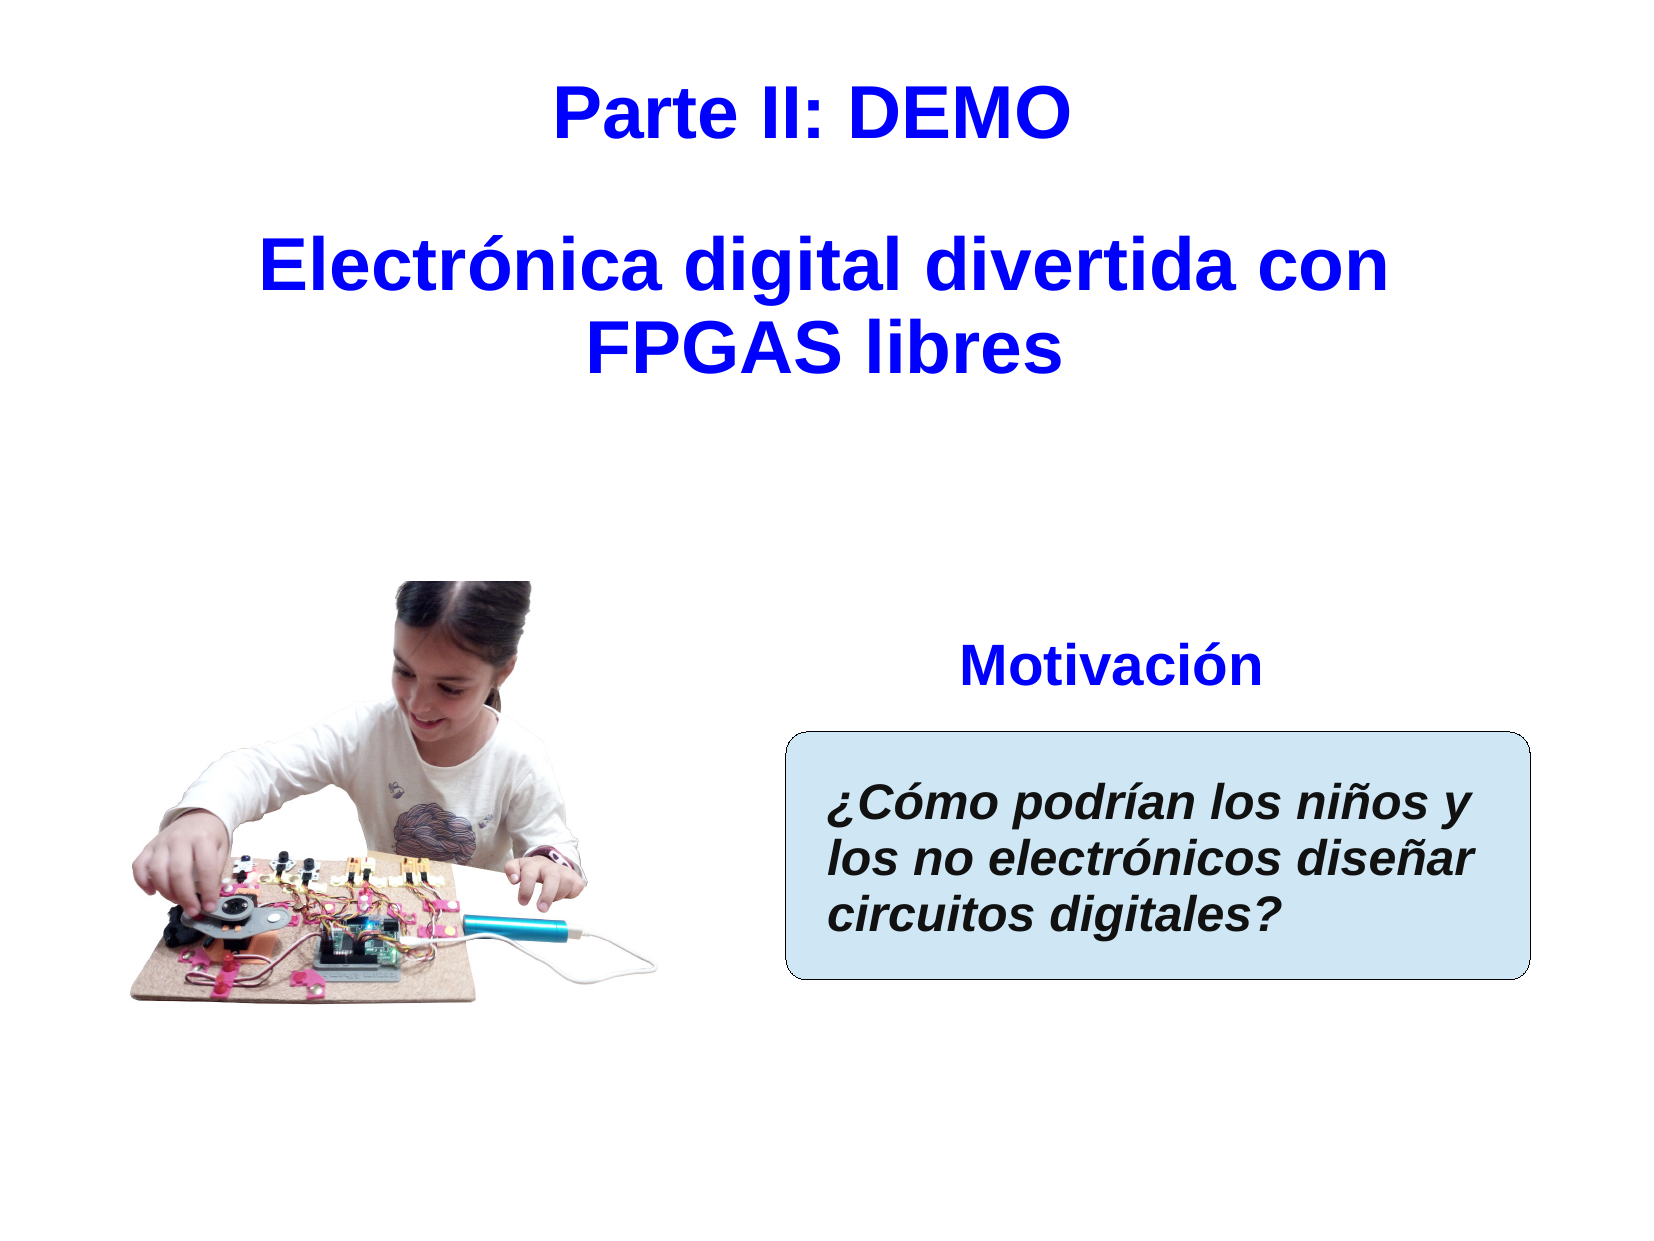

Parte II: DEMO
# Electrónica digital divertida con FPGAS libres
Motivación
¿Cómo podrían los niños y los no electrónicos diseñar circuitos digitales?